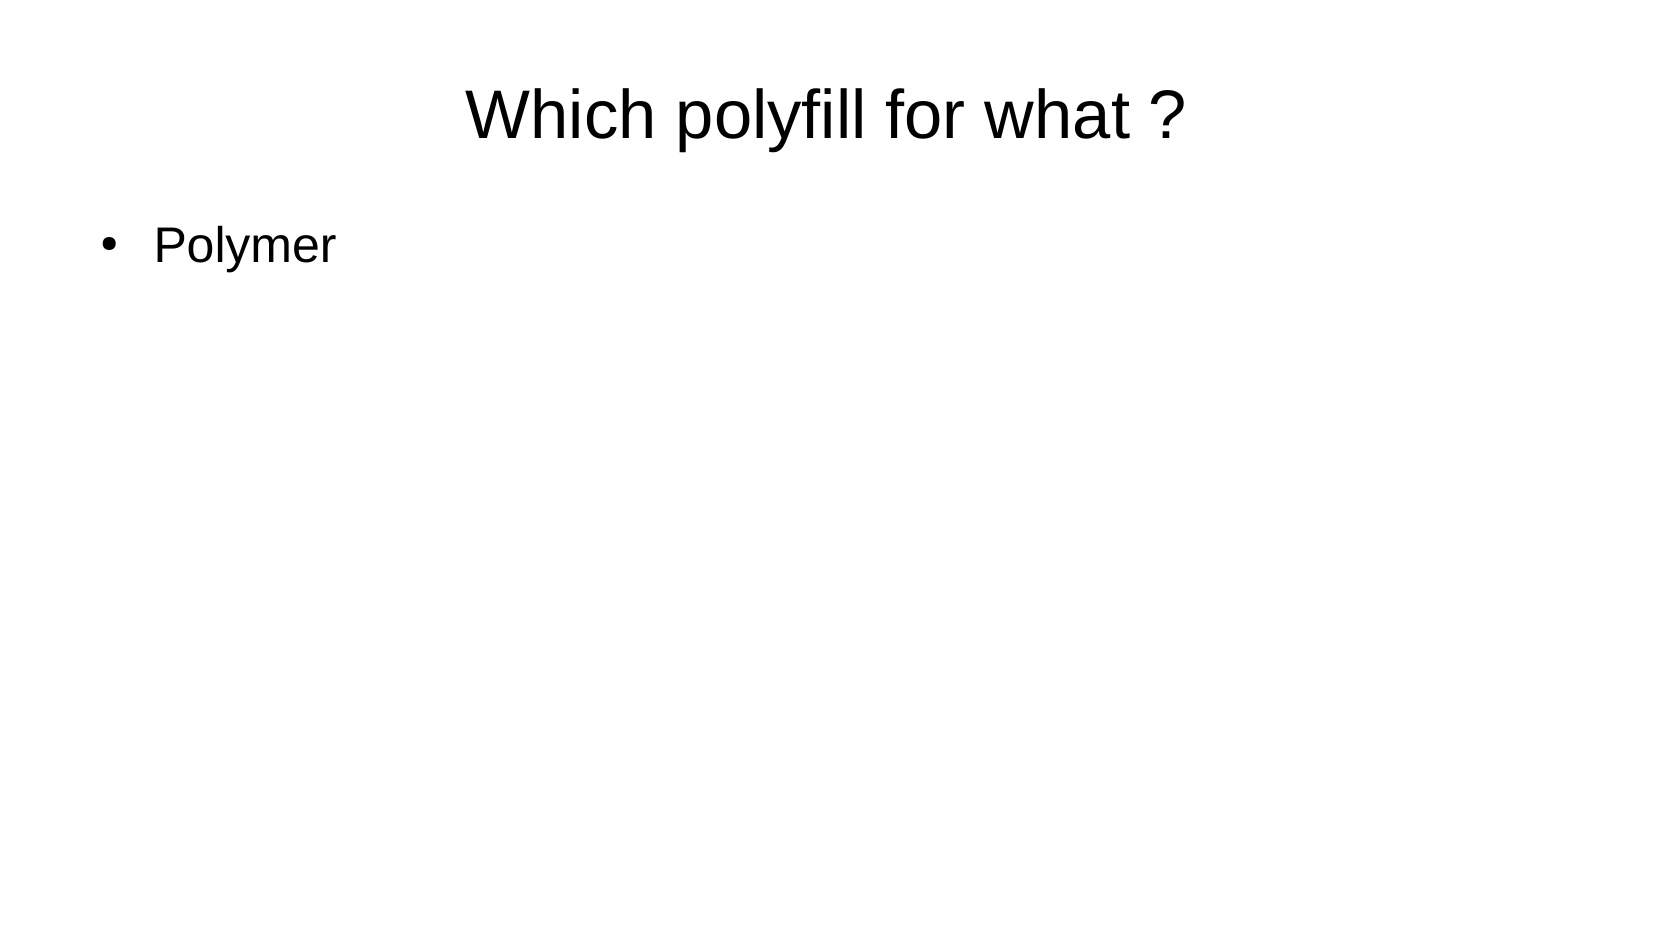

# Which polyfill for what ?
Polymer